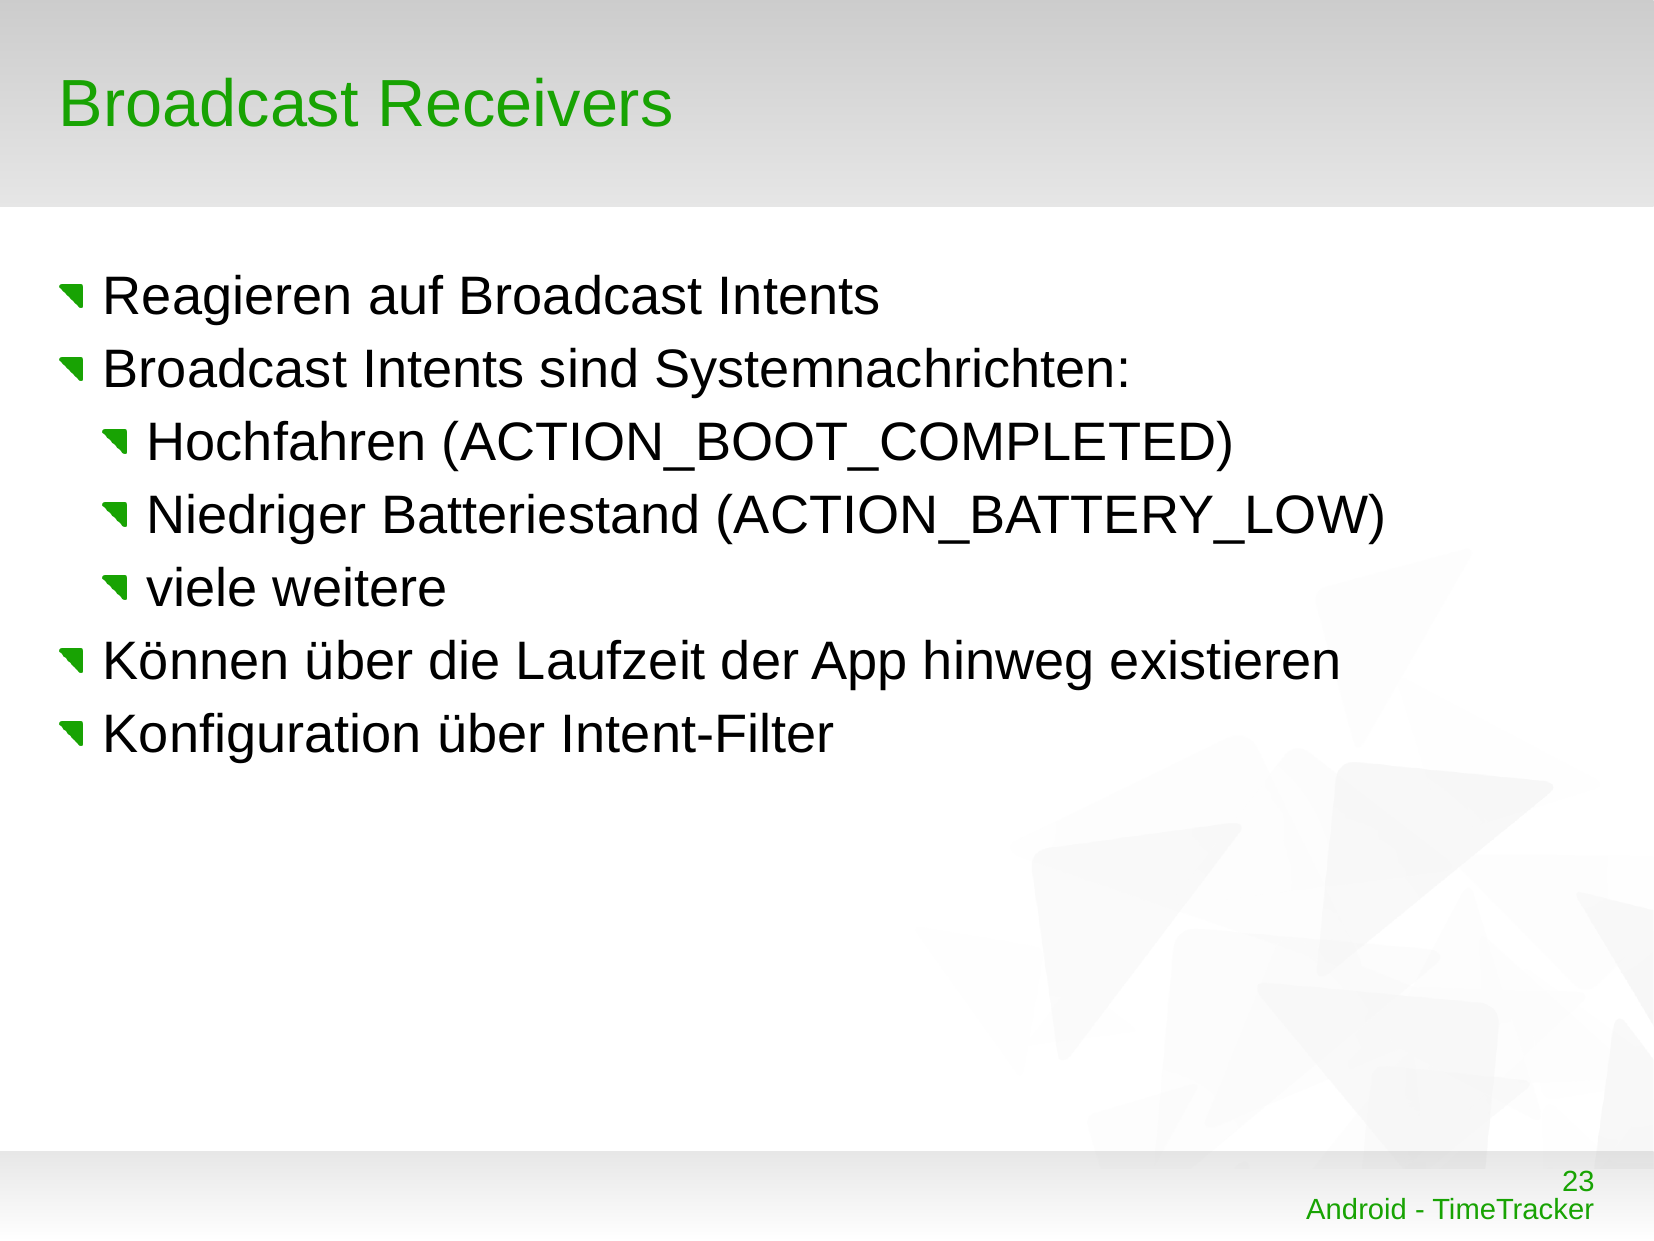

# Broadcast Receivers
Reagieren auf Broadcast Intents
Broadcast Intents sind Systemnachrichten:
Hochfahren (ACTION_BOOT_COMPLETED)
Niedriger Batteriestand (ACTION_BATTERY_LOW)
viele weitere
Können über die Laufzeit der App hinweg existieren
Konfiguration über Intent-Filter
23
Android - TimeTracker